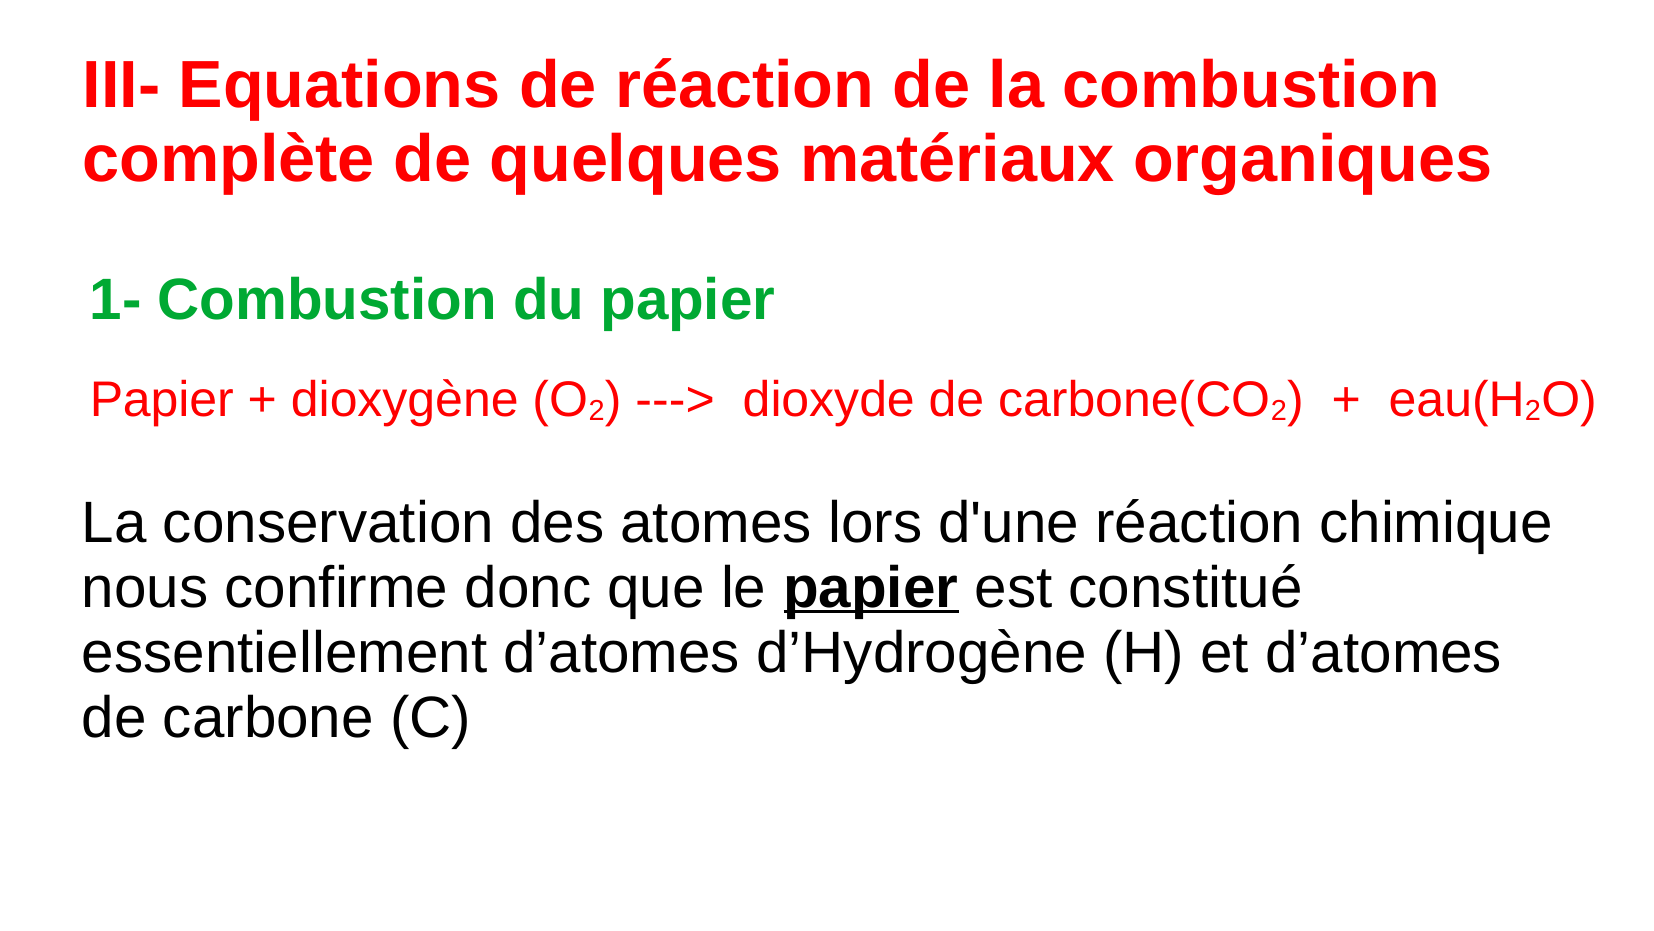

# III- Equations de réaction de la combustion complète de quelques matériaux organiques
1- Combustion du papier
Papier + dioxygène (O2) --->  dioxyde de carbone(CO2)  +  eau(H2O)
La conservation des atomes lors d'une réaction chimique nous confirme donc que le papier est constitué essentiellement d’atomes d’Hydrogène (H) et d’atomes de carbone (C)